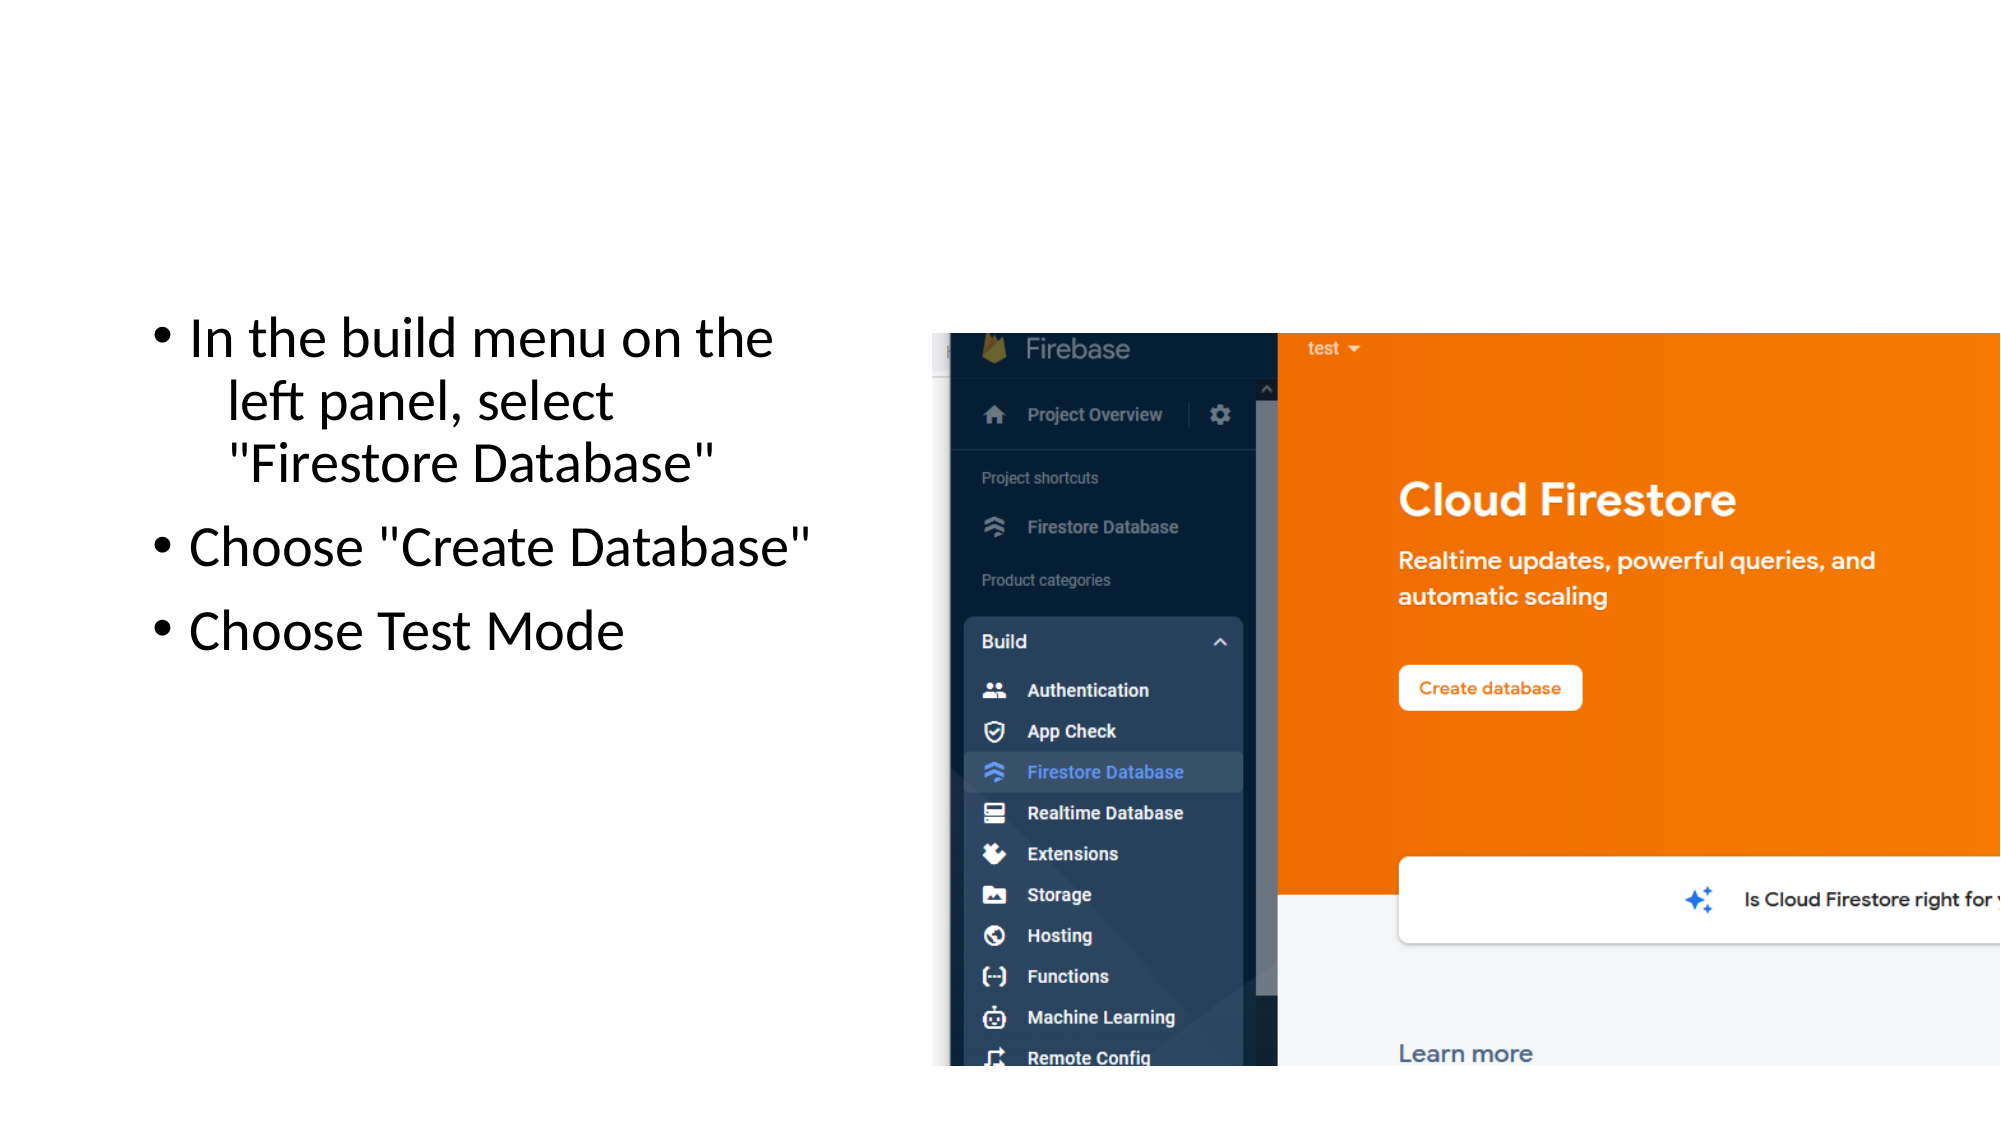

#
In the build menu on the left panel, select "Firestore Database"
Choose "Create Database"
Choose Test Mode